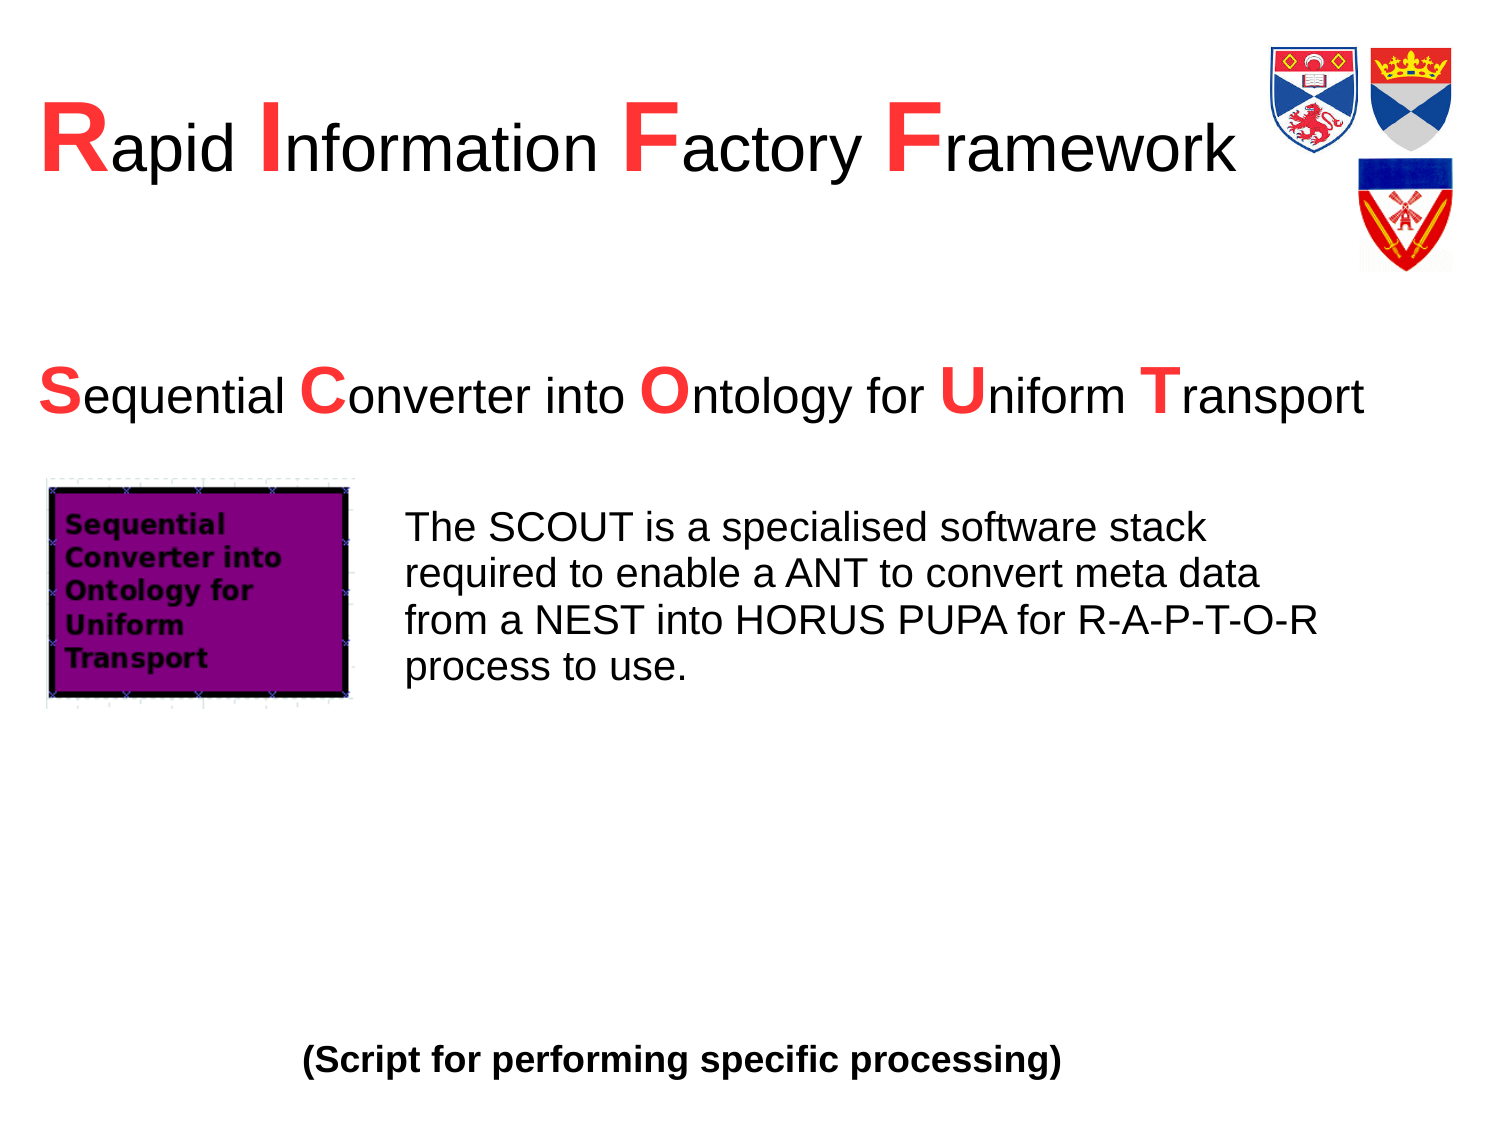

Rapid Information Factory Framework
Sequential Converter into Ontology for Uniform Transport
The SCOUT is a specialised software stack required to enable a ANT to convert meta data from a NEST into HORUS PUPA for R-A-P-T-O-R process to use.
(Script for performing specific processing)